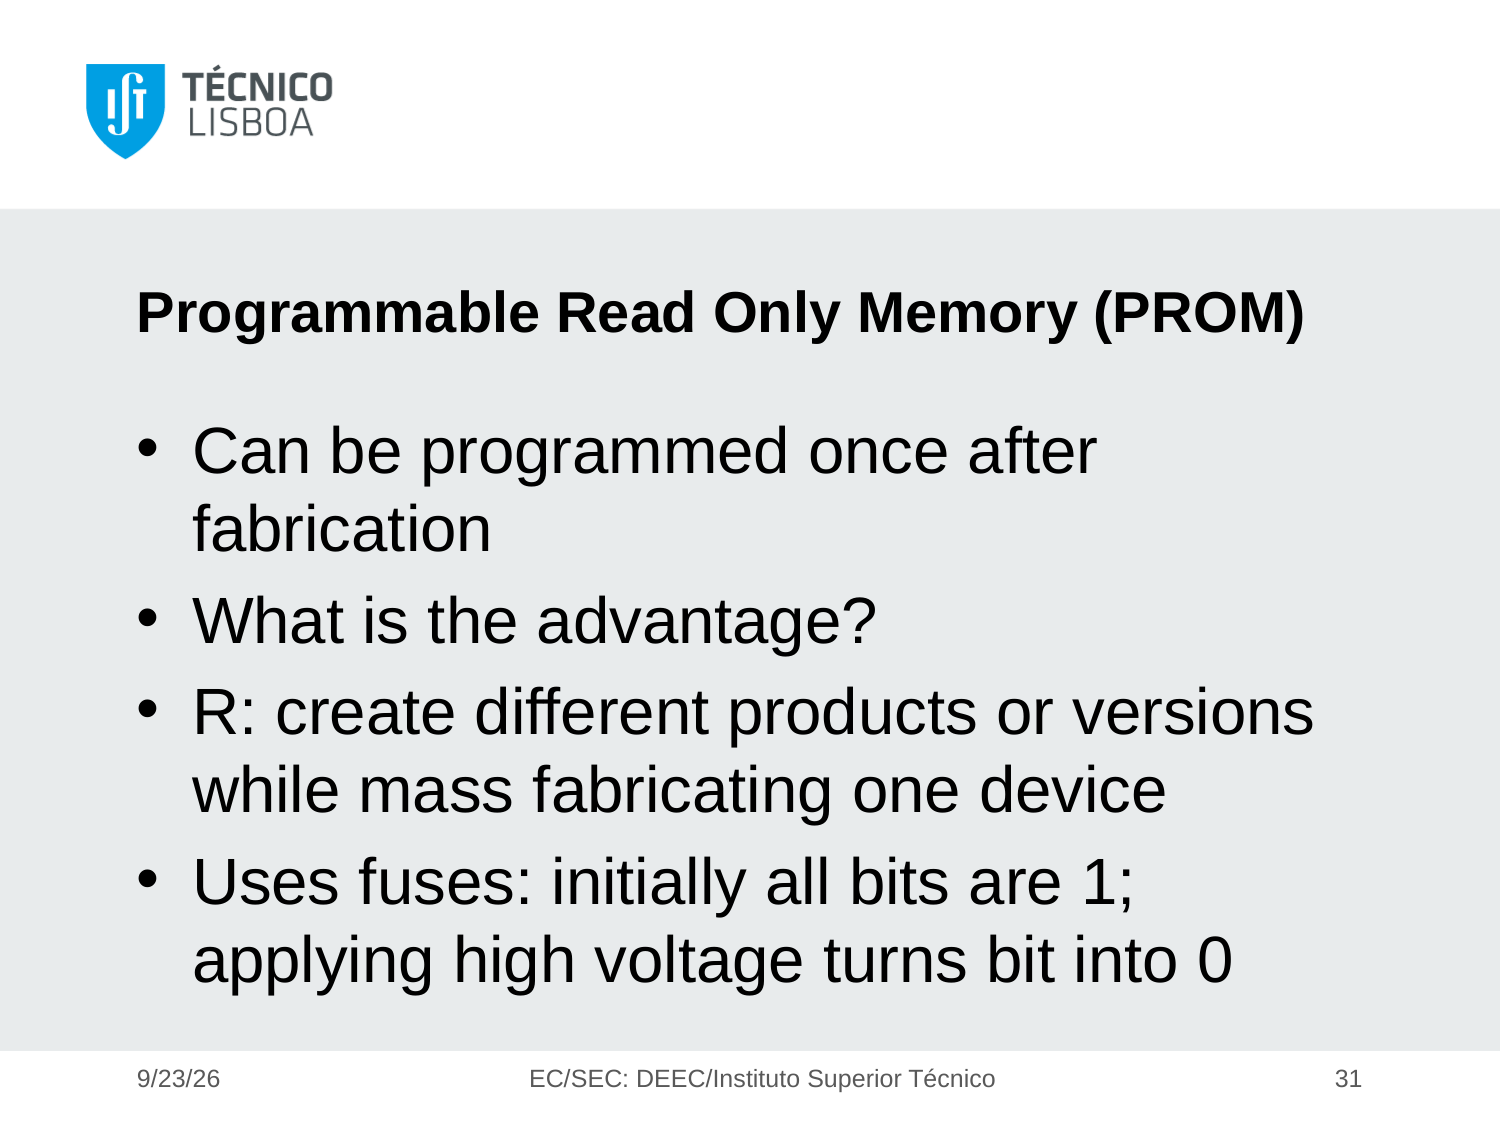

# Programmable Read Only Memory (PROM)
Can be programmed once after fabrication
What is the advantage?
R: create different products or versions while mass fabricating one device
Uses fuses: initially all bits are 1; applying high voltage turns bit into 0
EC/SEC: DEEC/Instituto Superior Técnico